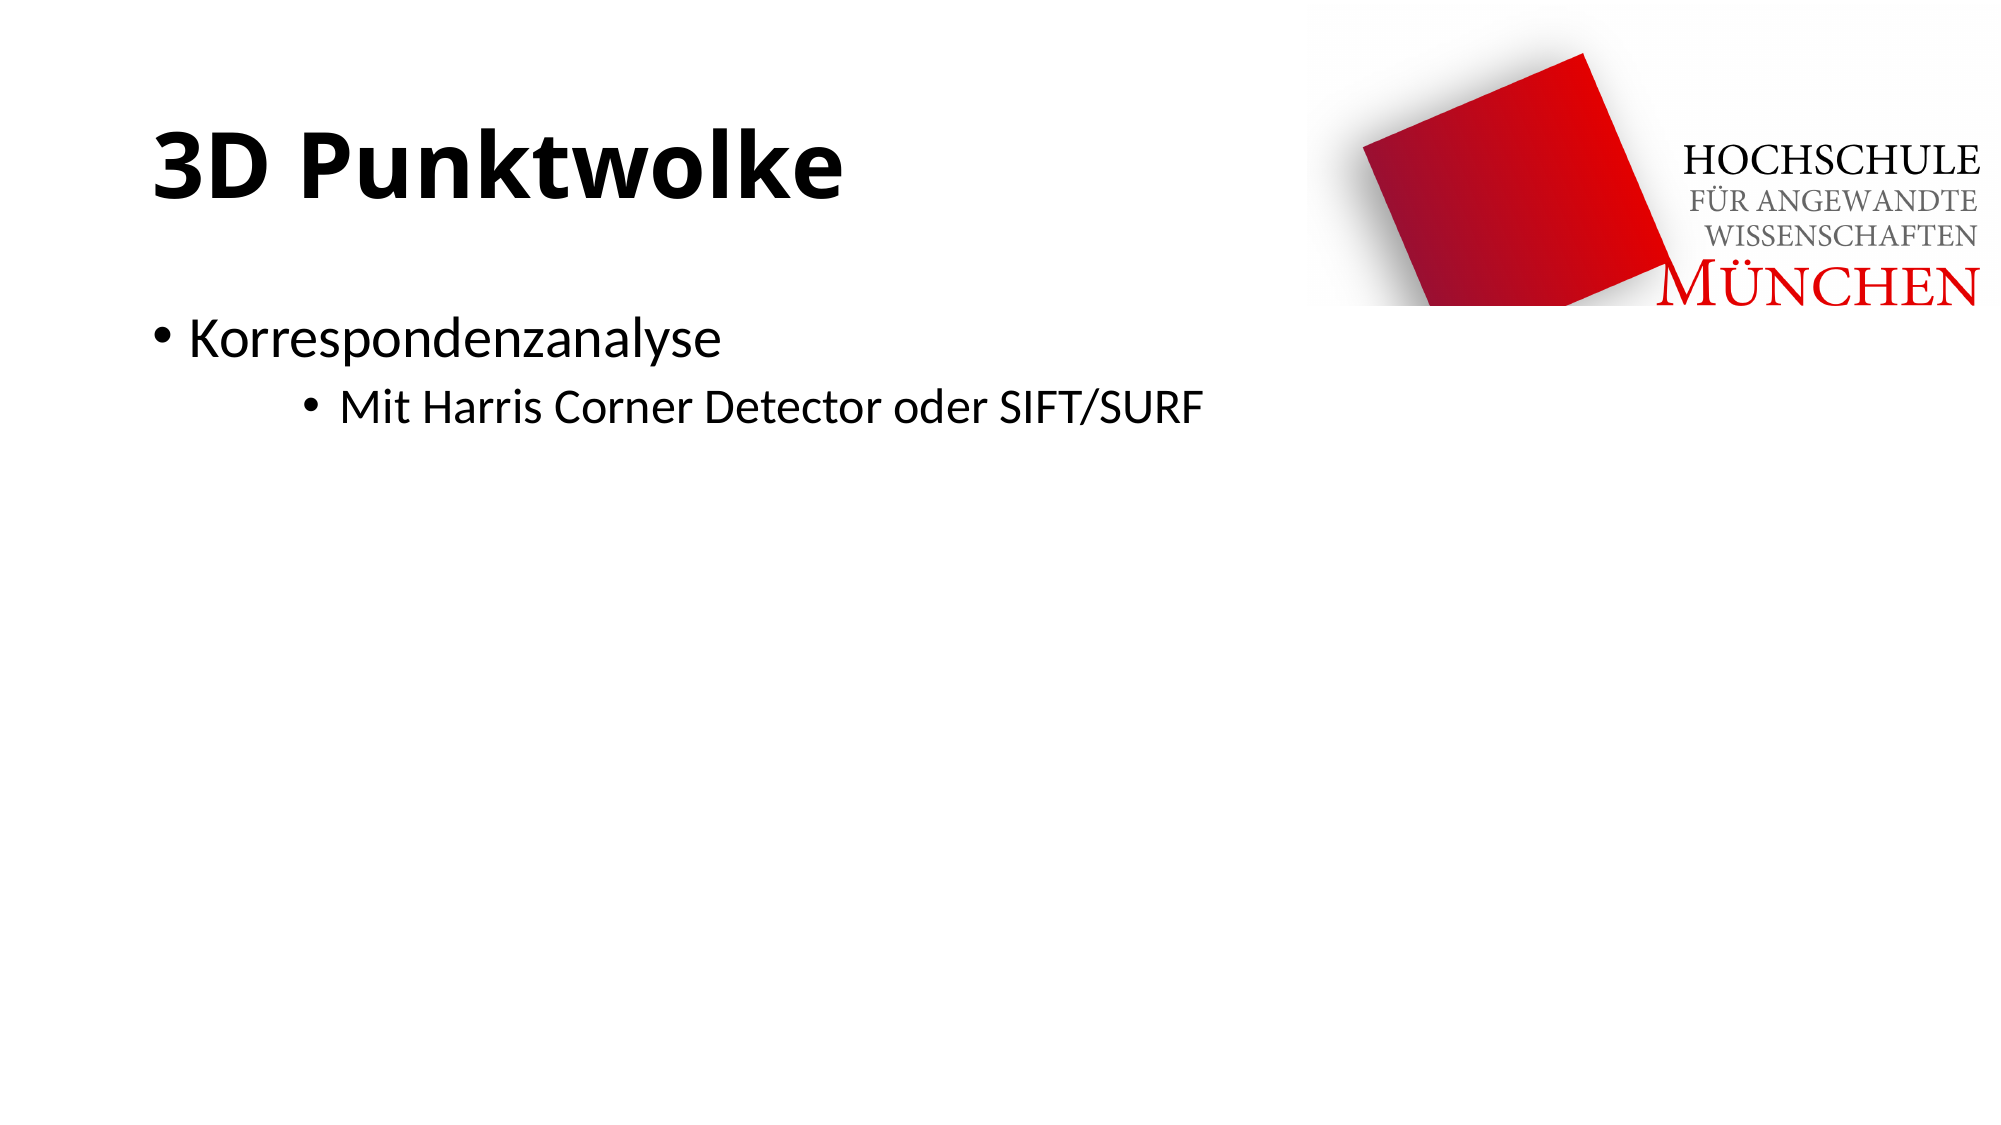

# 3D Punktwolke
Korrespondenzanalyse
Mit Harris Corner Detector oder SIFT/SURF